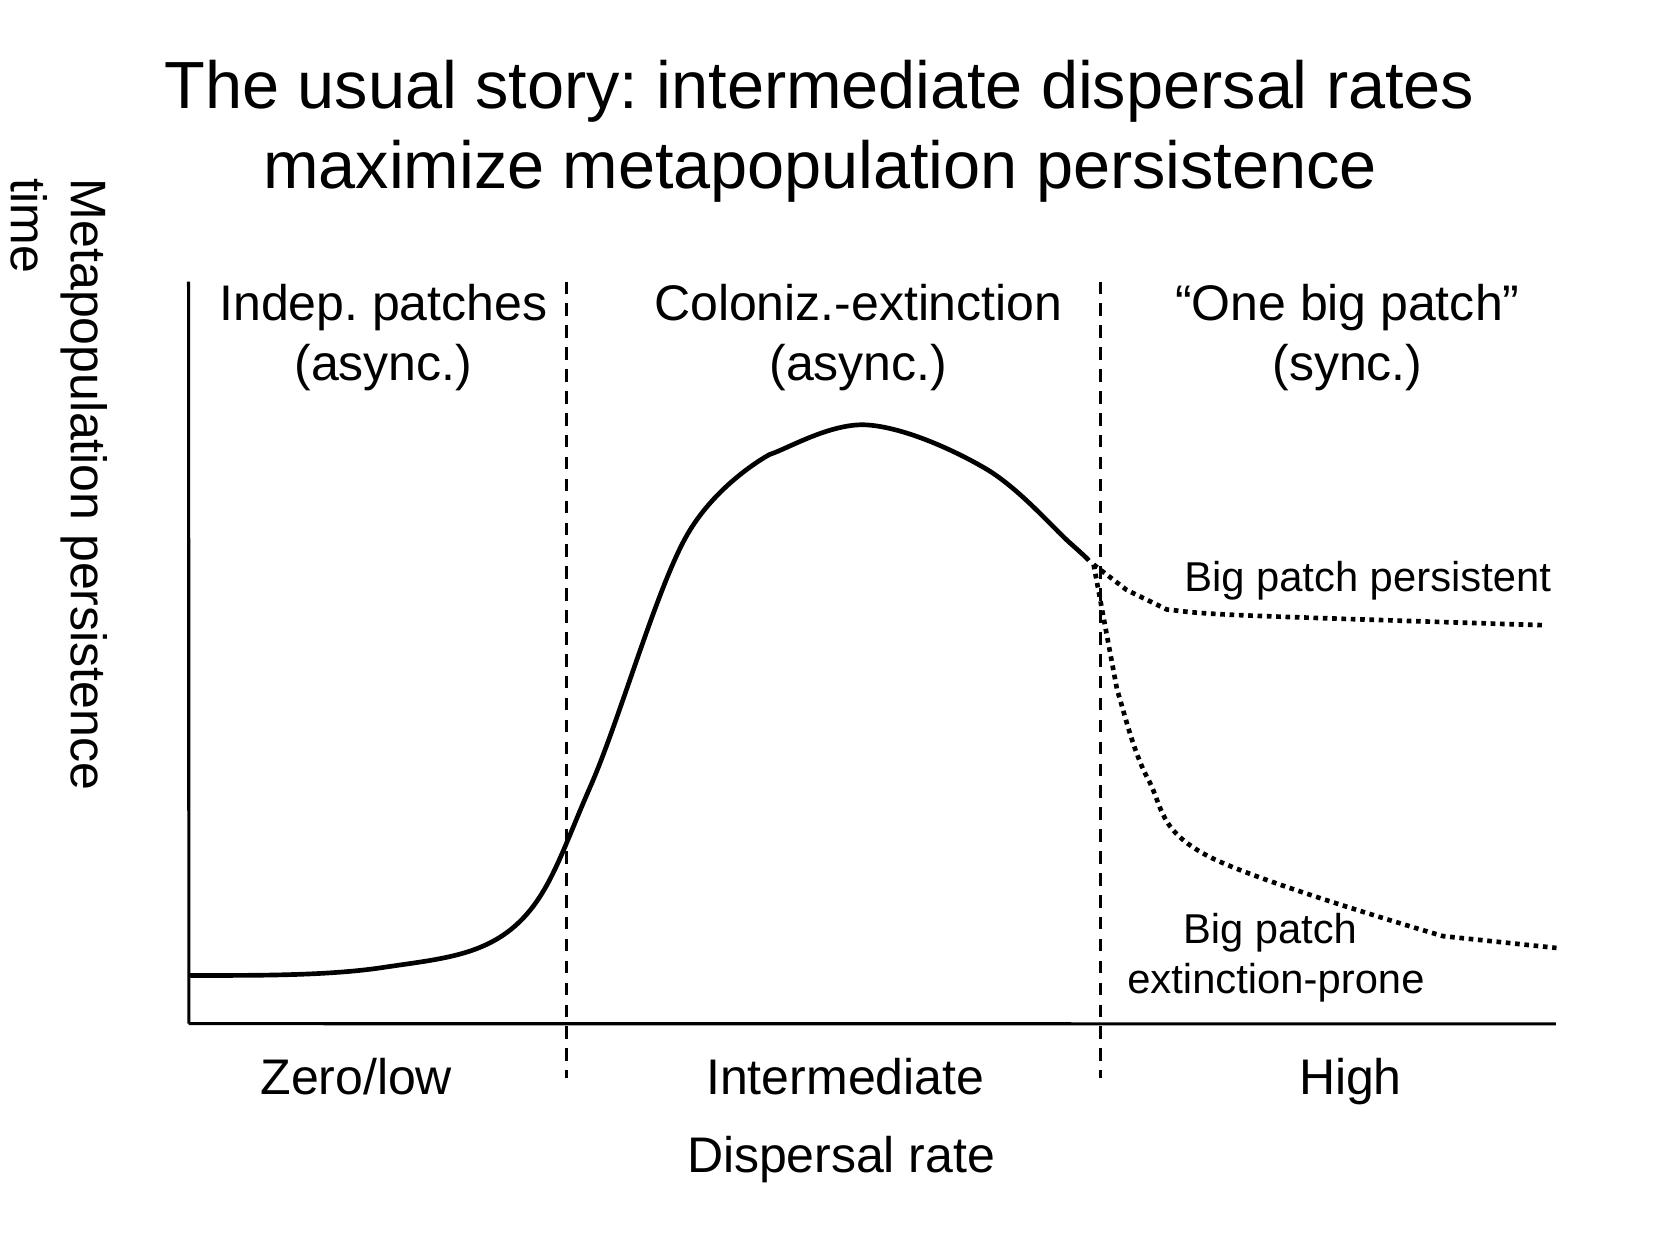

The usual story: intermediate dispersal rates maximize metapopulation persistence
Metapopulation persistence time
Indep. patches
(async.)
Coloniz.-extinction
(async.)
“One big patch”
(sync.)
Big patch persistent
Big patch
extinction-prone
Zero/low
Intermediate
High
Dispersal rate